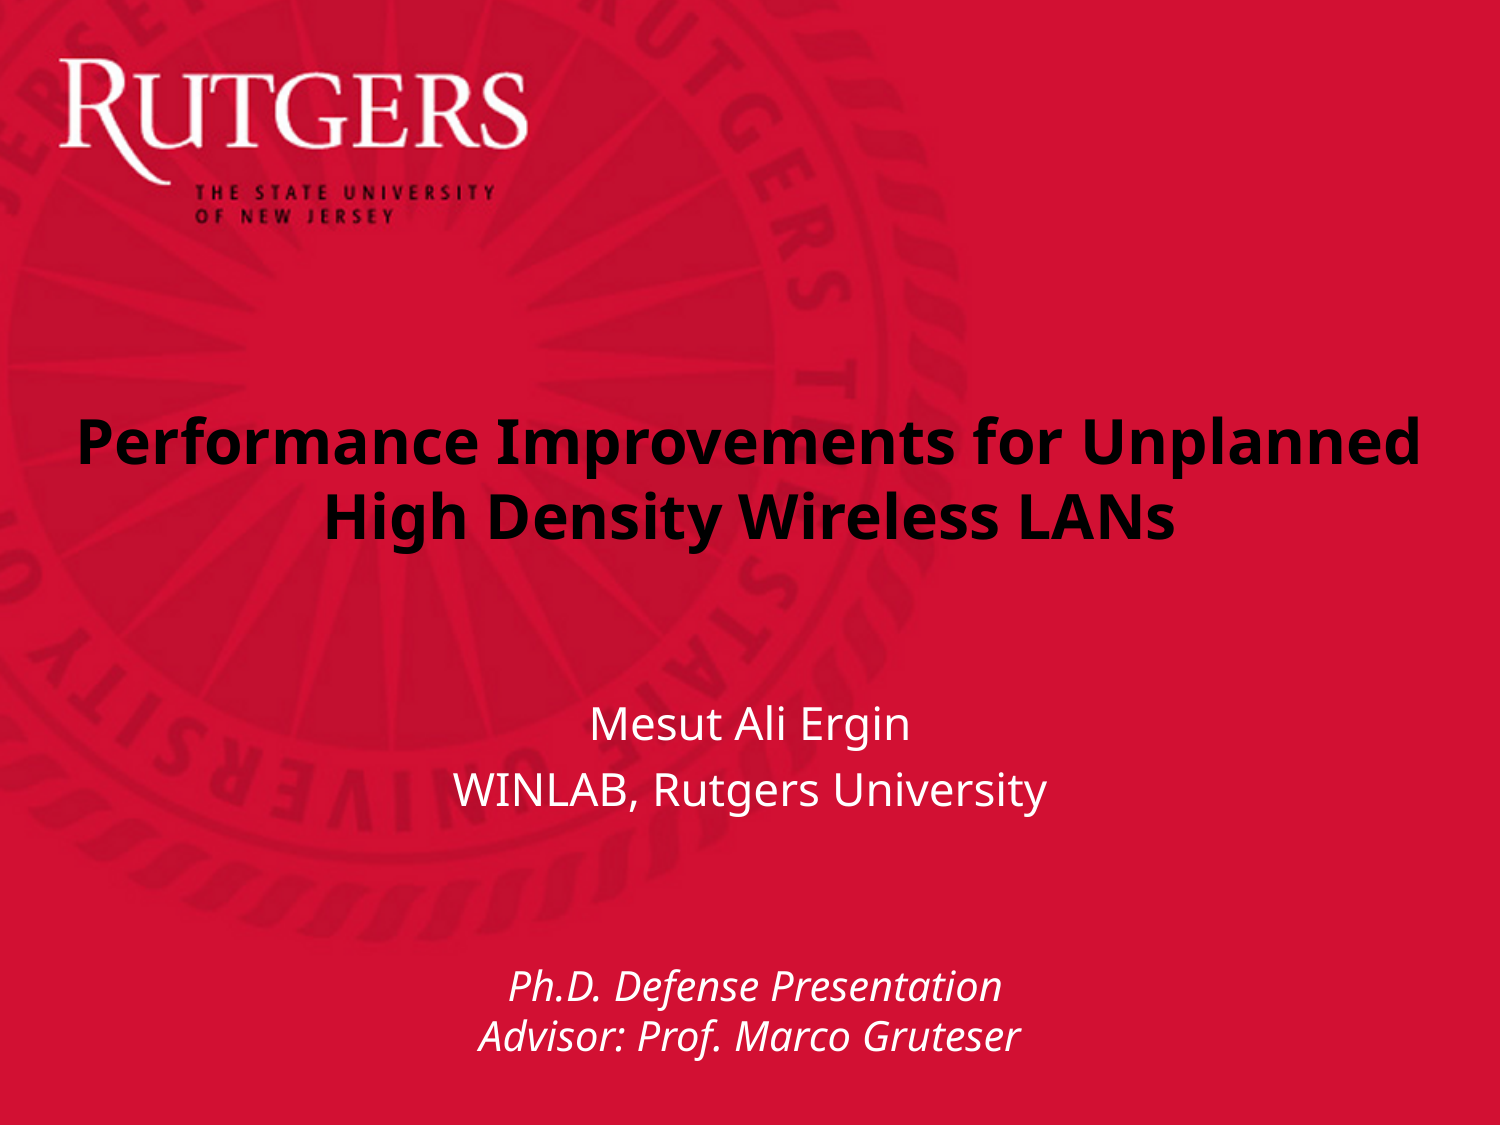

# Performance Improvements for Unplanned High Density Wireless LANs
Mesut Ali Ergin
WINLAB, Rutgers University
 Ph.D. Defense Presentation
Advisor: Prof. Marco Gruteser